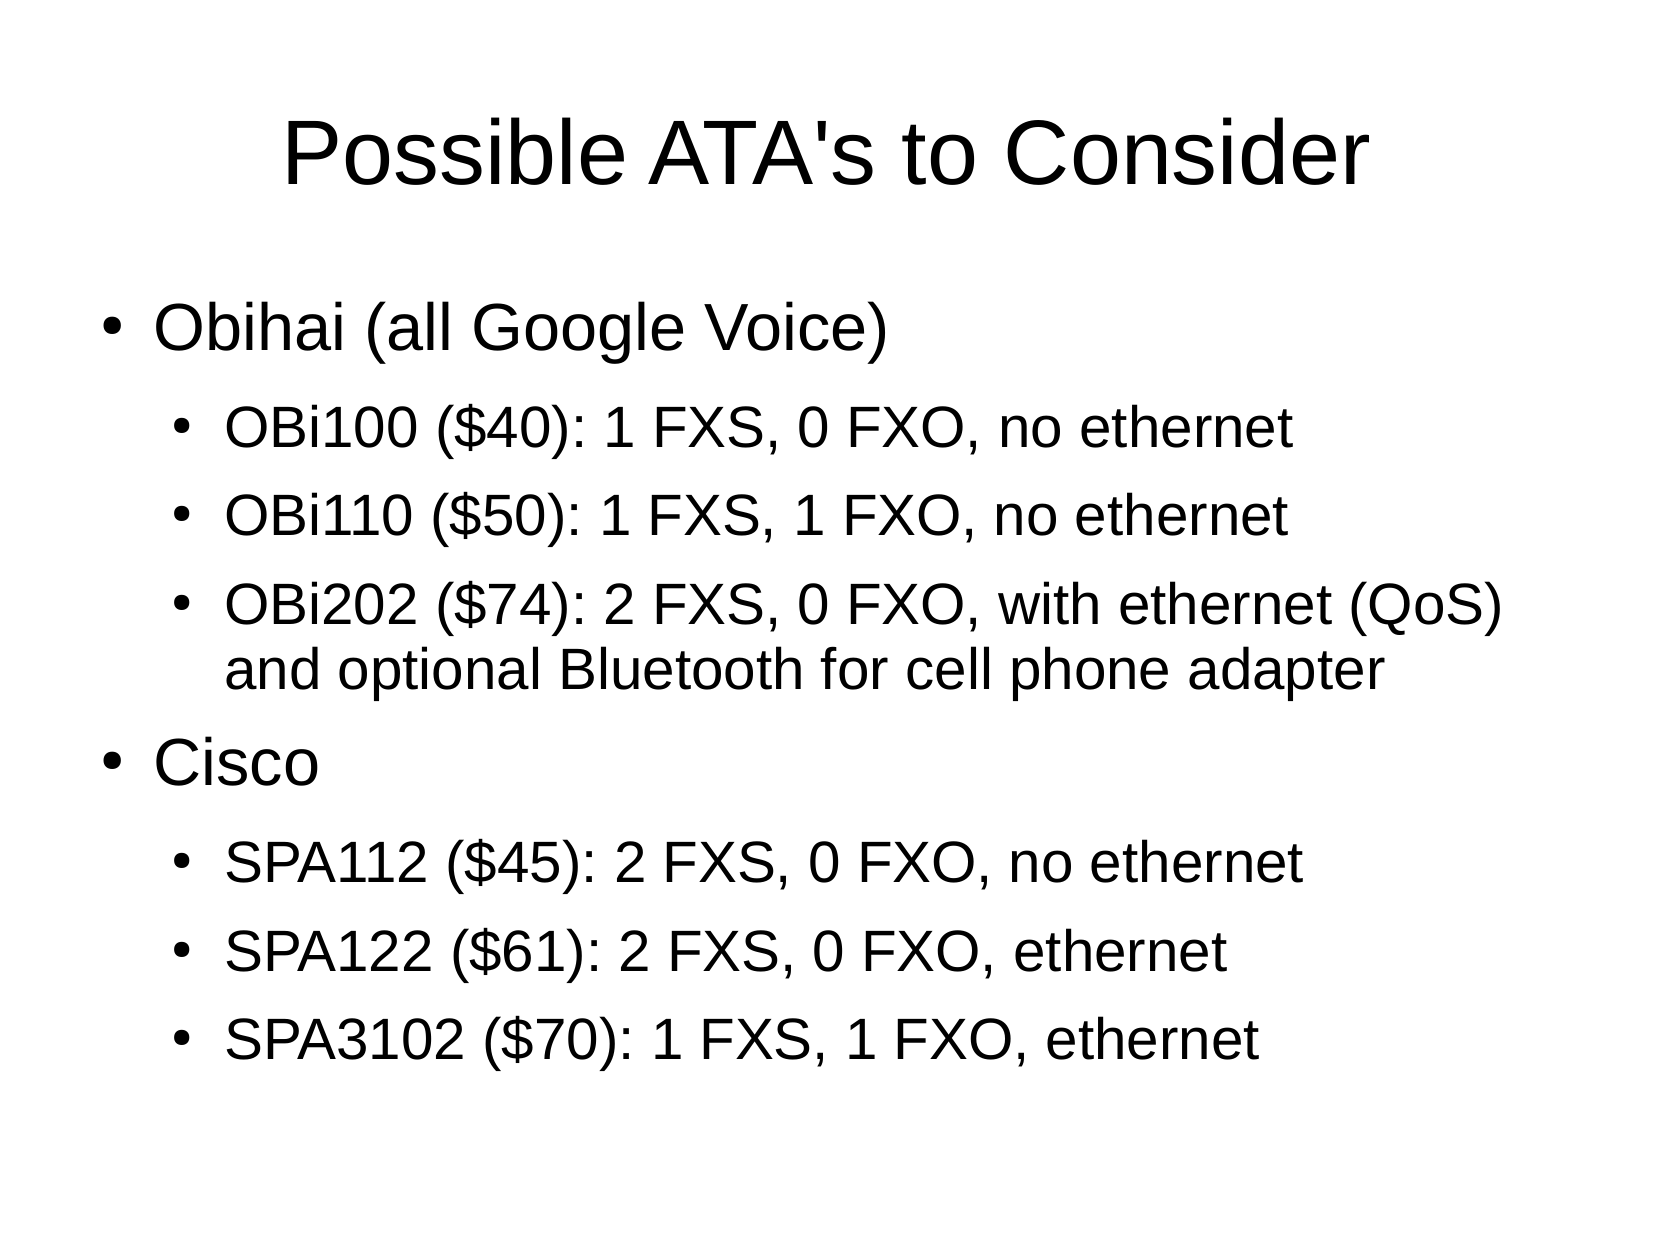

# Possible ATA's to Consider
Obihai (all Google Voice)
OBi100 ($40): 1 FXS, 0 FXO, no ethernet
OBi110 ($50): 1 FXS, 1 FXO, no ethernet
OBi202 ($74): 2 FXS, 0 FXO, with ethernet (QoS) and optional Bluetooth for cell phone adapter
Cisco
SPA112 ($45): 2 FXS, 0 FXO, no ethernet
SPA122 ($61): 2 FXS, 0 FXO, ethernet
SPA3102 ($70): 1 FXS, 1 FXO, ethernet